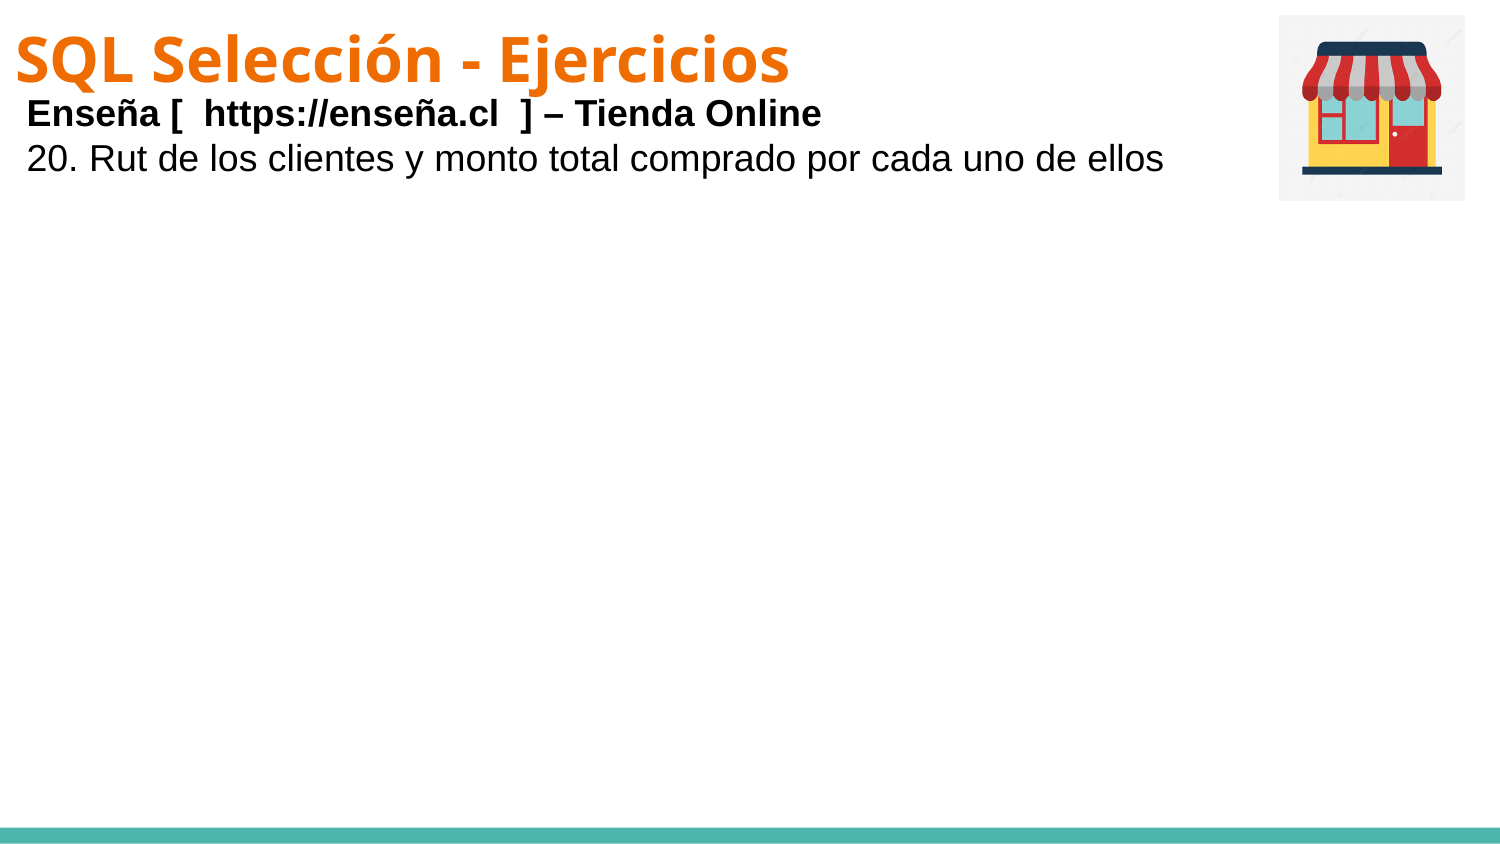

# SQL Selección - Ejercicios
Enseña [ https://enseña.cl ] – Tienda Online
20. Rut de los clientes y monto total comprado por cada uno de ellos